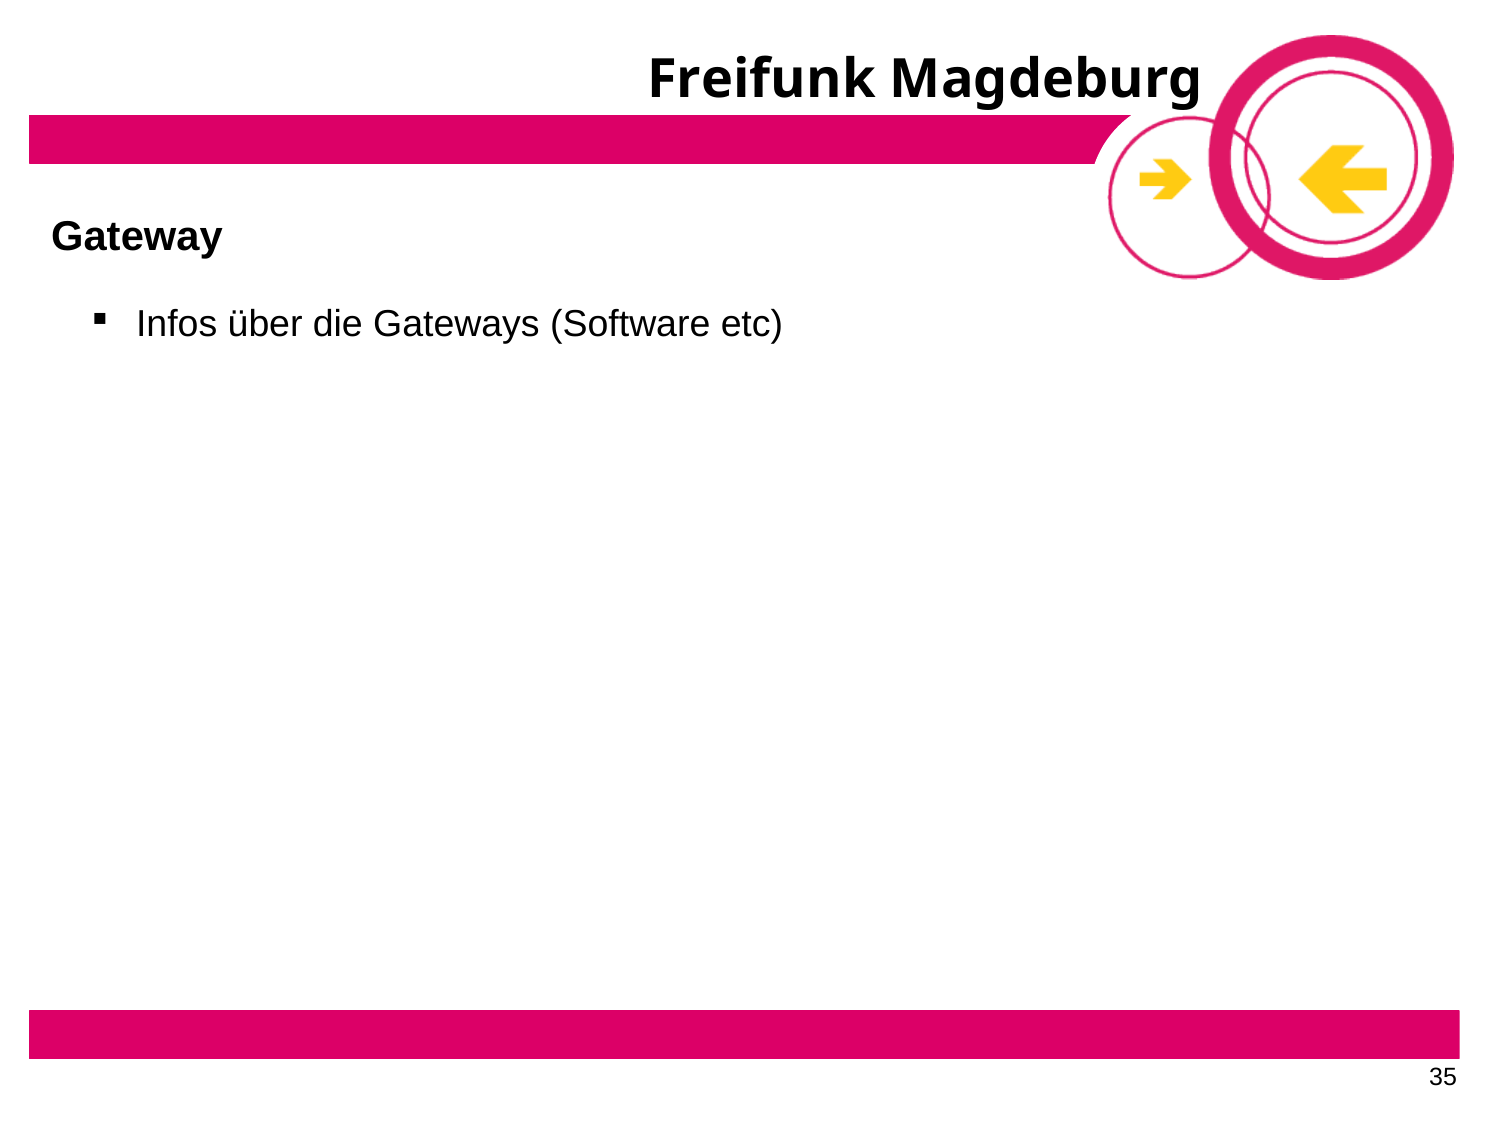

Gateway
Infos über die Gateways (Software etc)
35